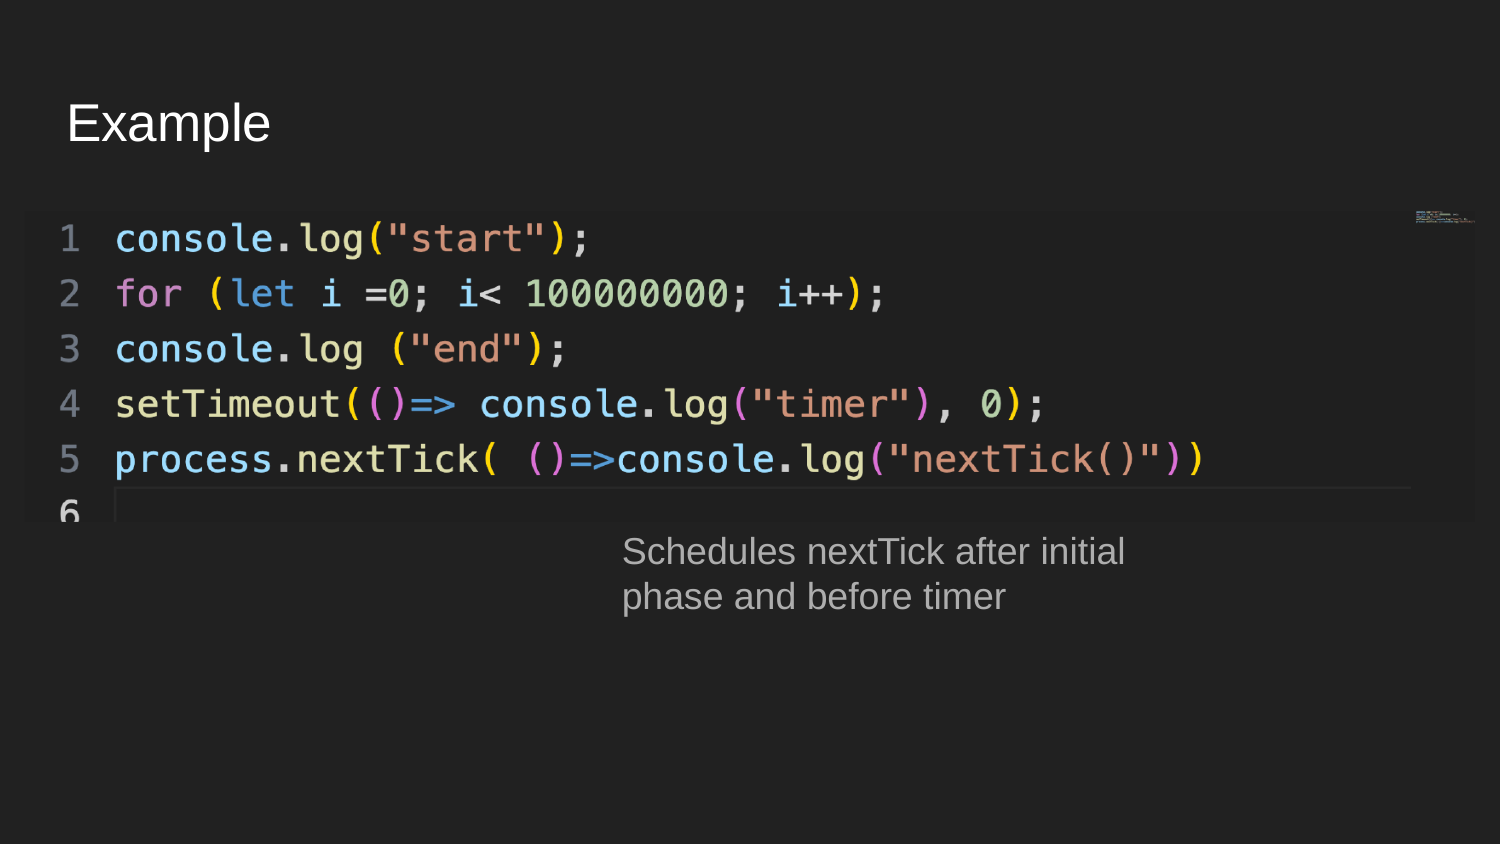

# Example
Schedules nextTick after initial phase and before timer